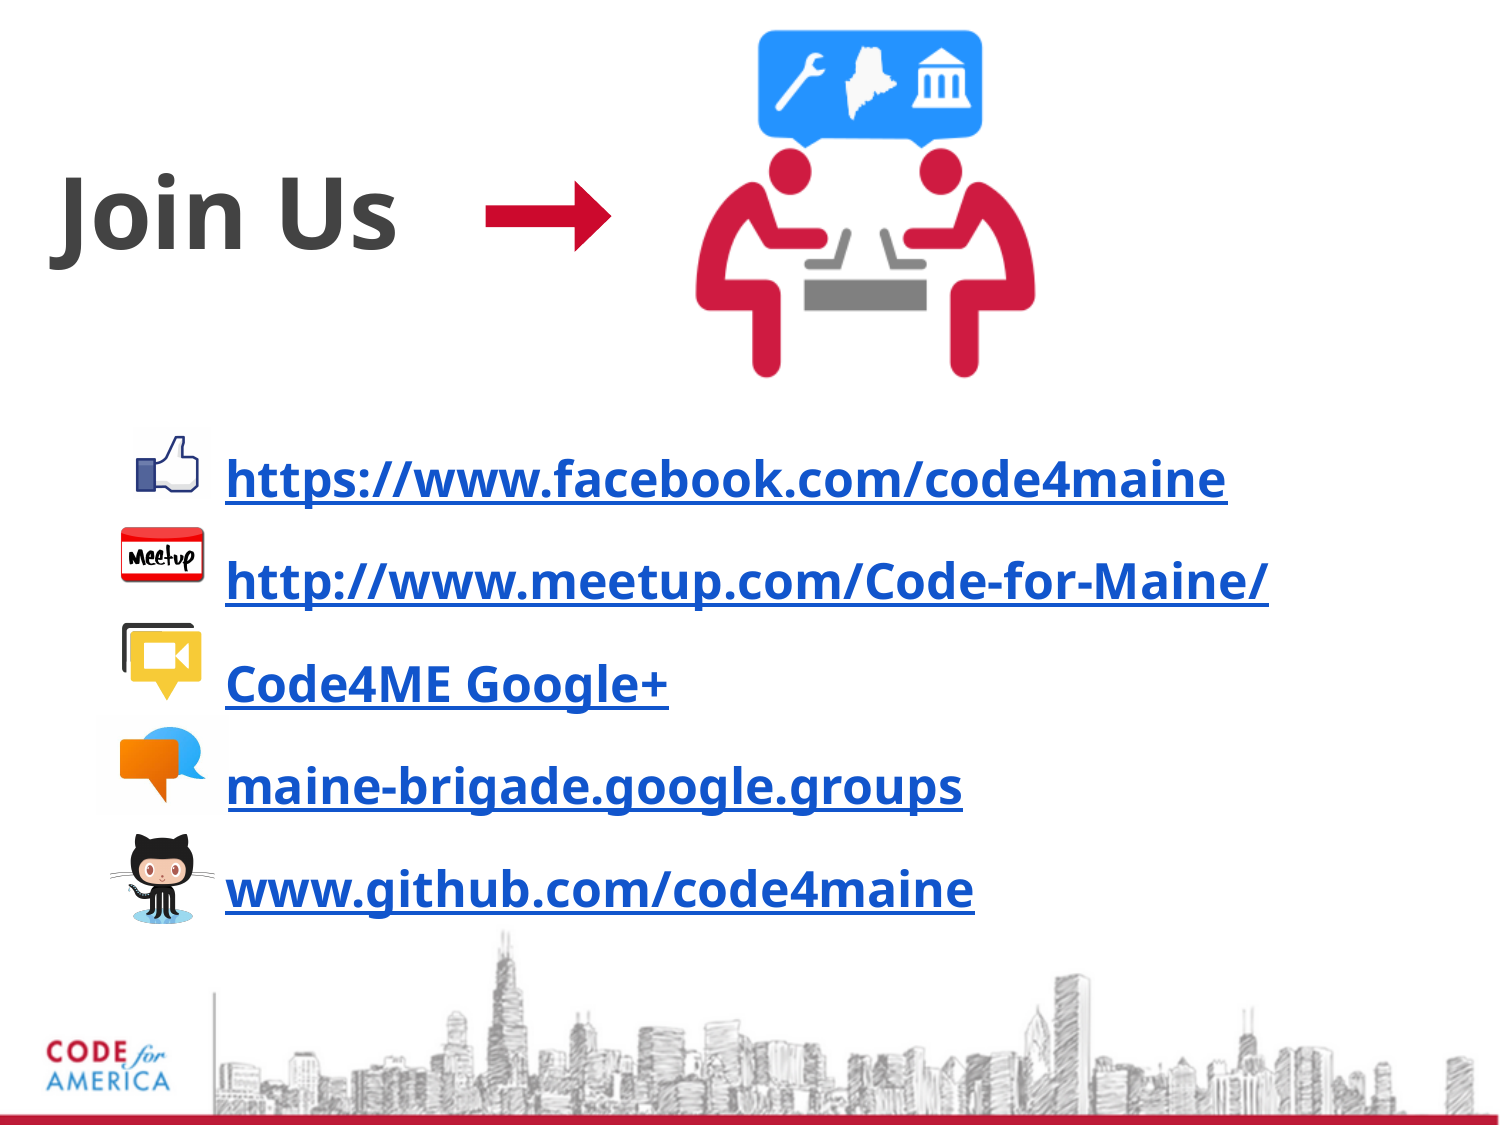

Join Us
https://www.facebook.com/code4maine
http://www.meetup.com/Code-for-Maine/
Code4ME Google+
maine-brigade.google.groups
www.github.com/code4maine